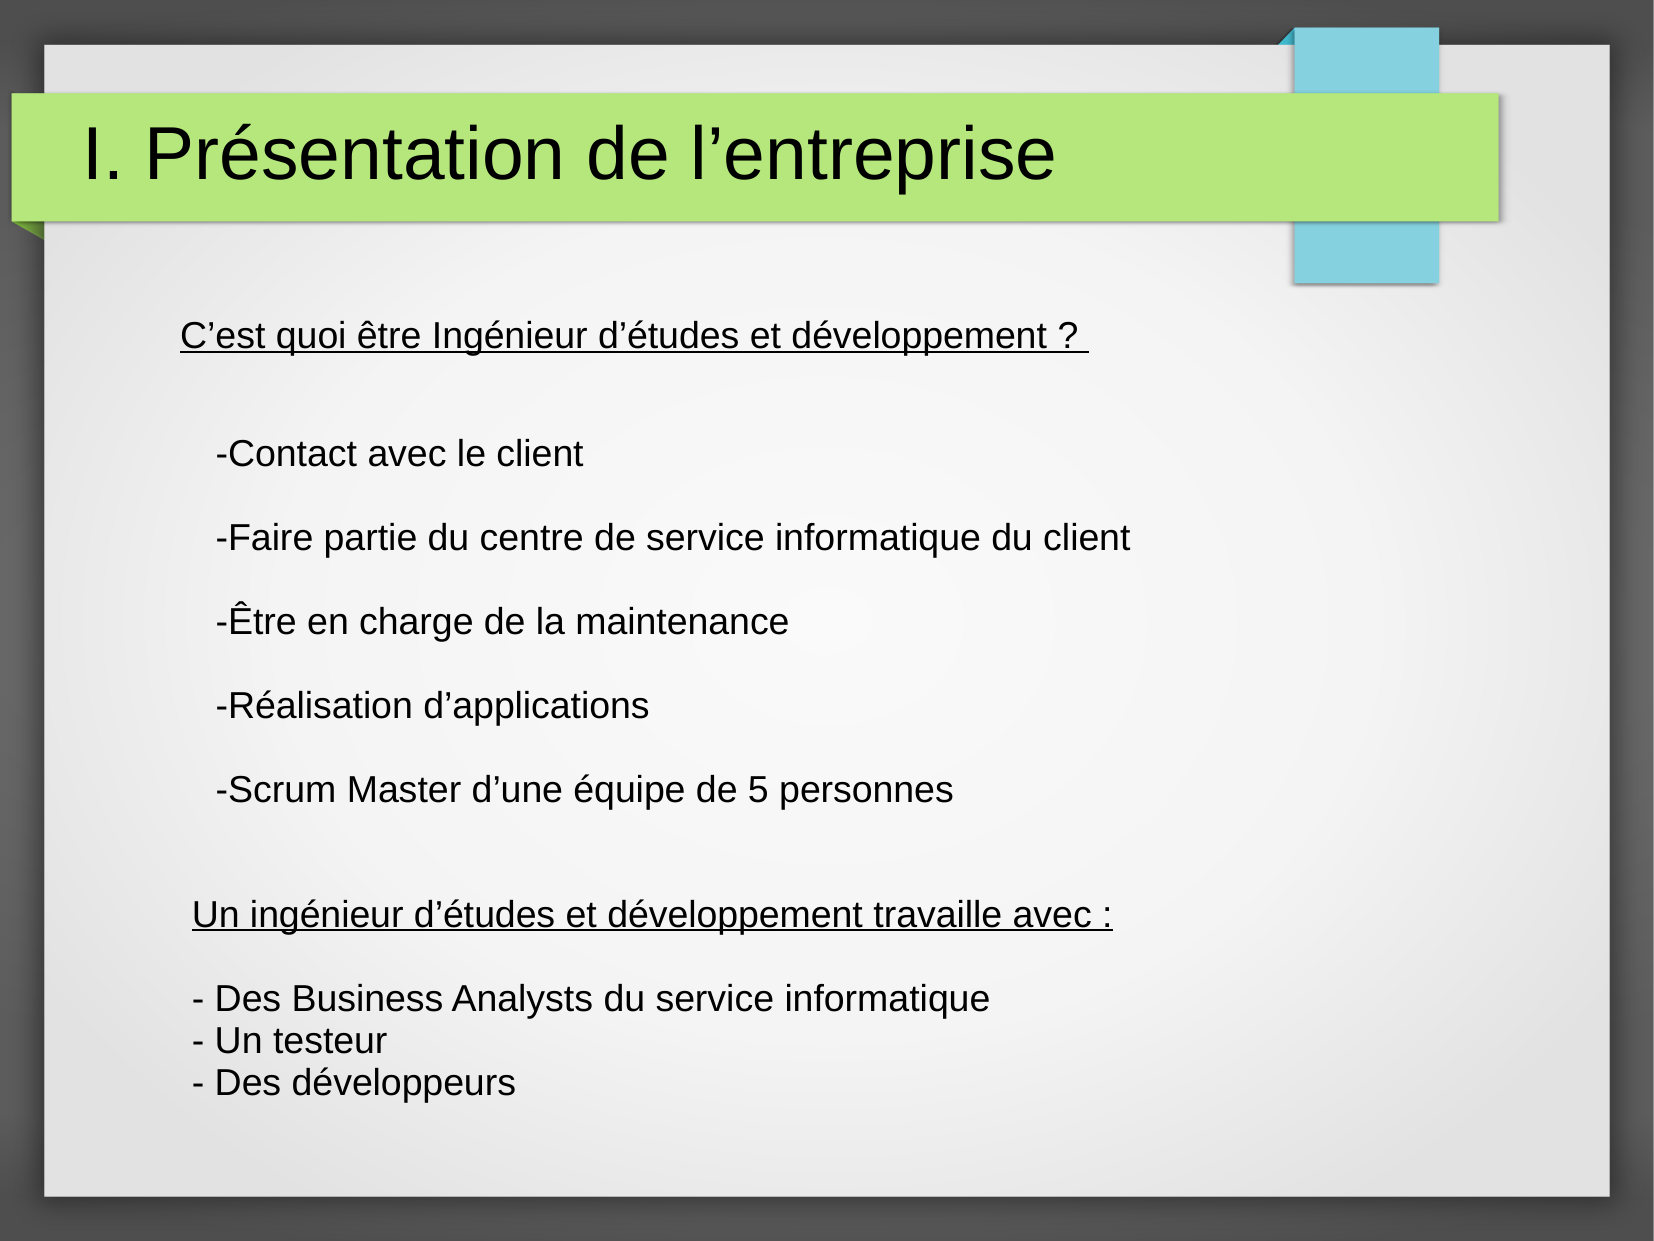

# I. Présentation de l’entreprise
C’est quoi être Ingénieur d’études et développement ?
-Contact avec le client
-Faire partie du centre de service informatique du client
-Être en charge de la maintenance
-Réalisation d’applications
-Scrum Master d’une équipe de 5 personnes
Un ingénieur d’études et développement travaille avec :
- Des Business Analysts du service informatique
- Un testeur
- Des développeurs